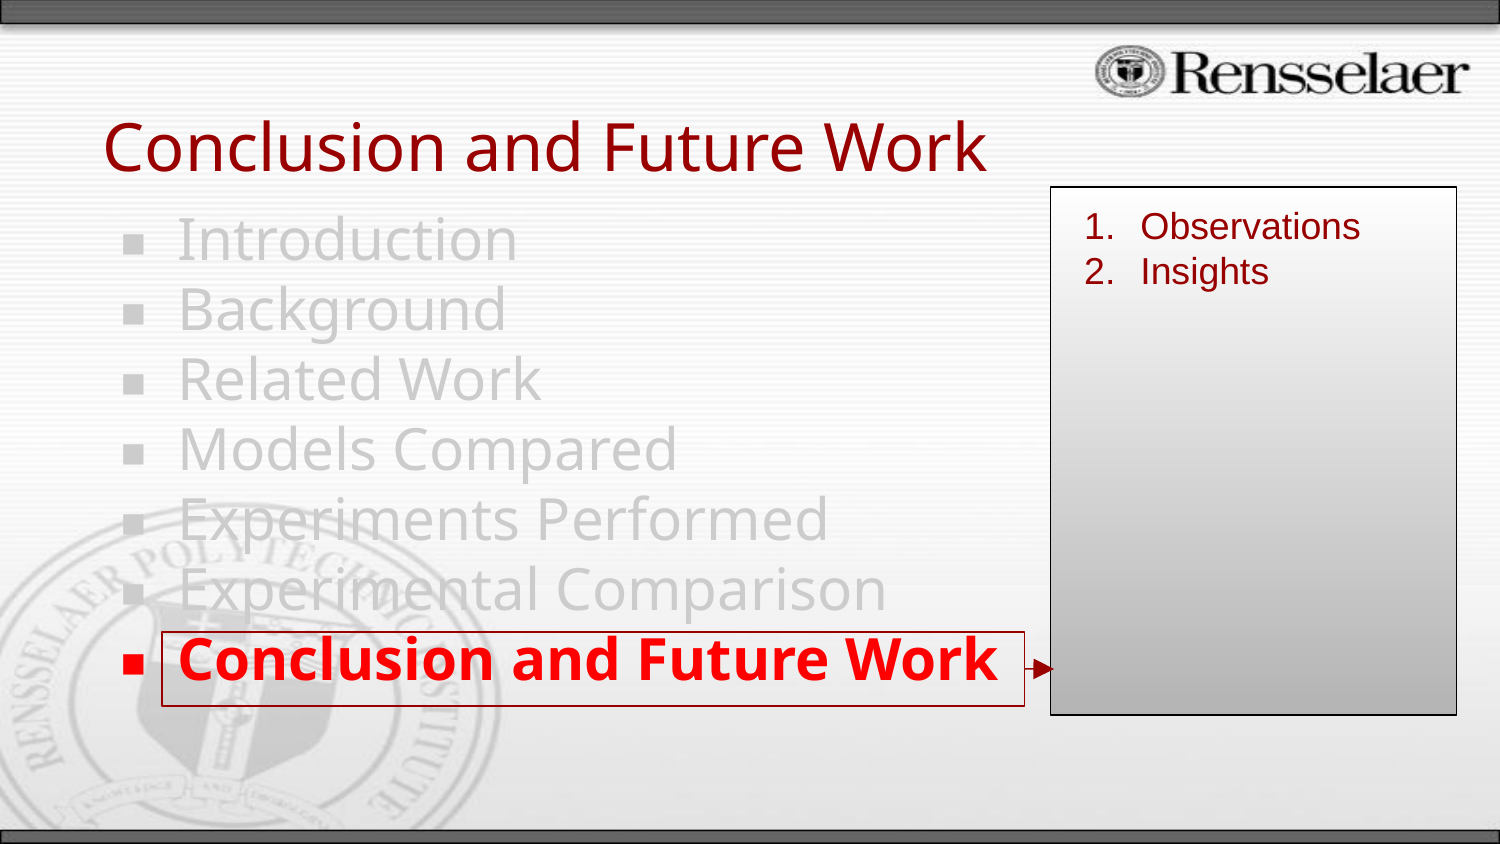

# Conclusion and Future Work
Introduction
Background
Related Work
Models Compared
Experiments Performed
Experimental Comparison
Conclusion and Future Work
Observations
Insights